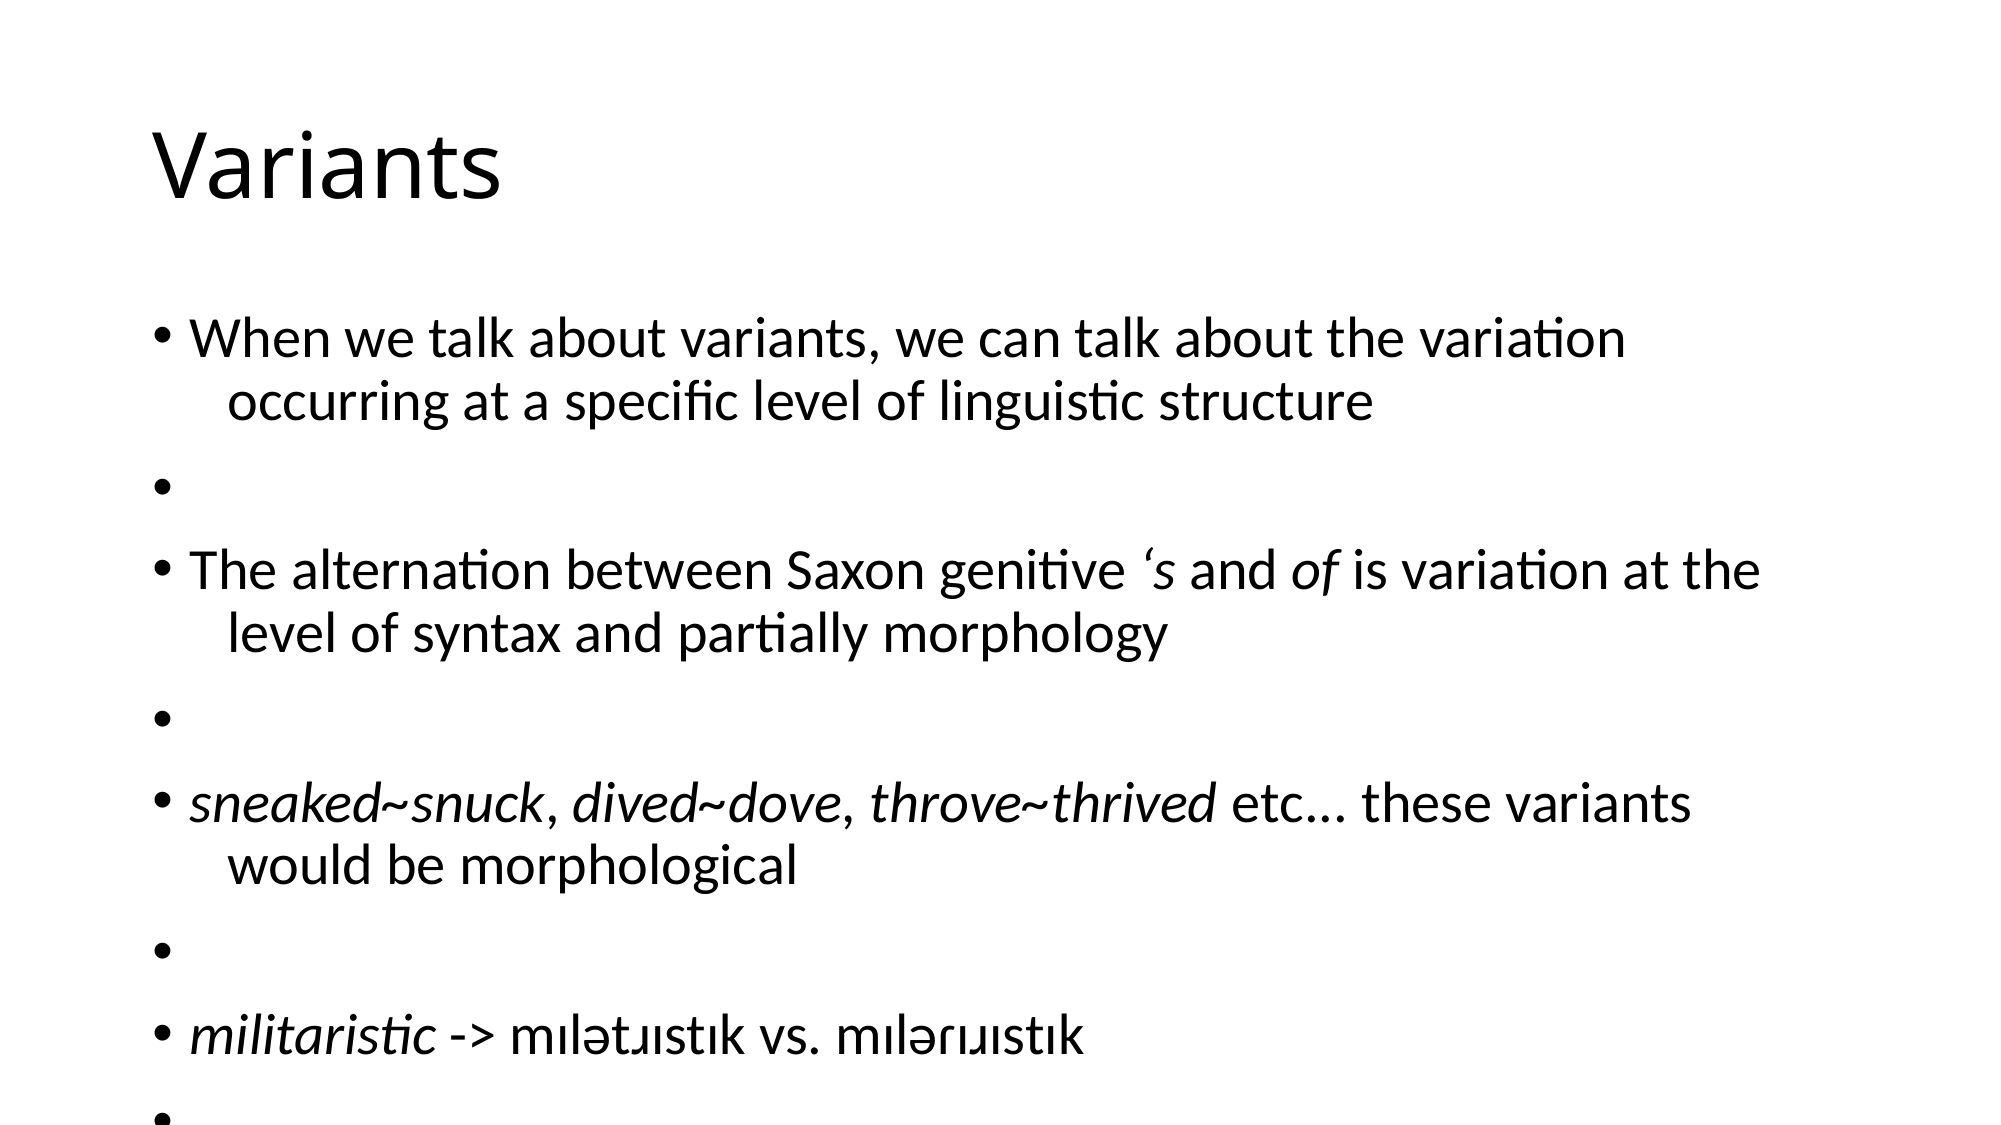

# Variants
When we talk about variants, we can talk about the variation occurring at a specific level of linguistic structure
The alternation between Saxon genitive ‘s and of is variation at the level of syntax and partially morphology
sneaked~snuck, dived~dove, throve~thrived etc... these variants would be morphological
militaristic -> mɪlətɹɪstɪk vs. mɪləɾɪɹɪstɪk